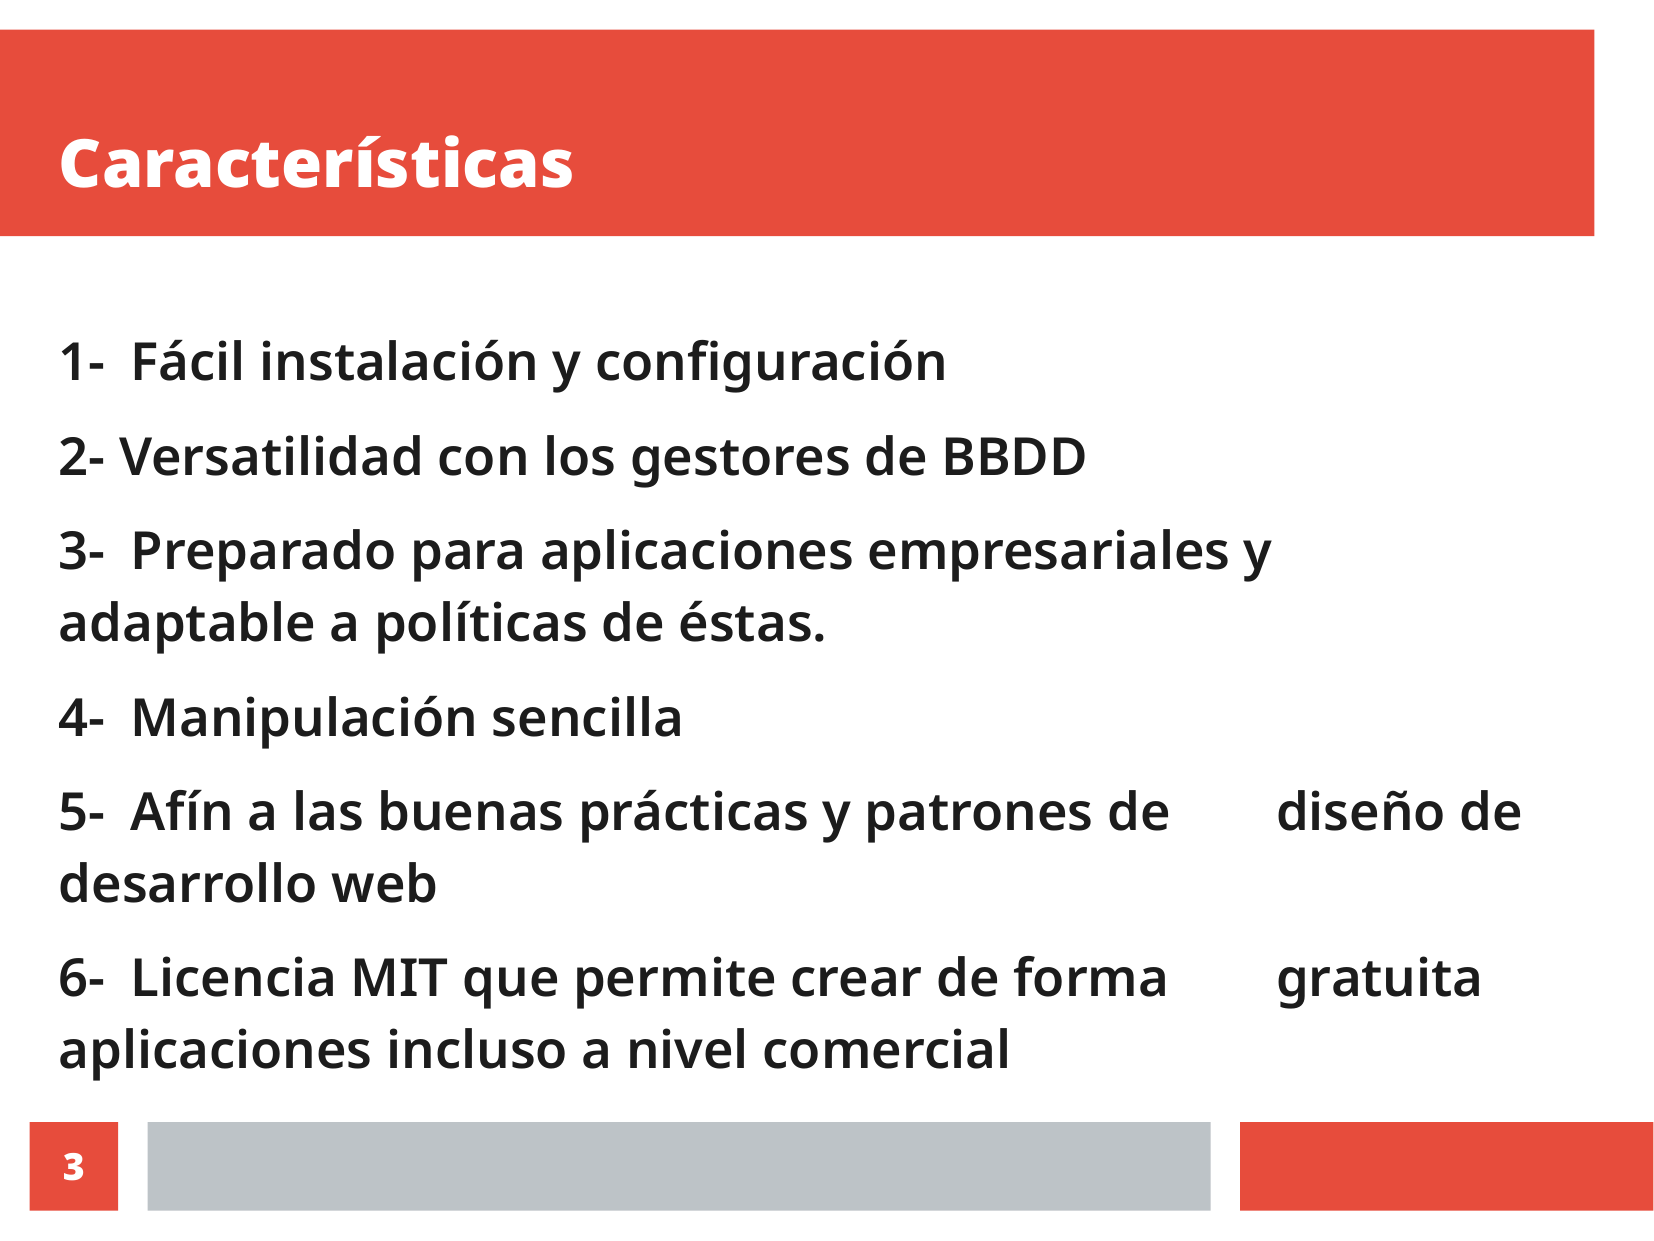

# Características
1-	Fácil instalación y configuración
2- Versatilidad con los gestores de BBDD
3-	Preparado para aplicaciones empresariales y 	adaptable a políticas de éstas.
4-	Manipulación sencilla
5-	Afín a las buenas prácticas y patrones de 																diseño de desarrollo web
6-	Licencia MIT que permite crear de forma 			gratuita aplicaciones incluso a nivel comercial
3